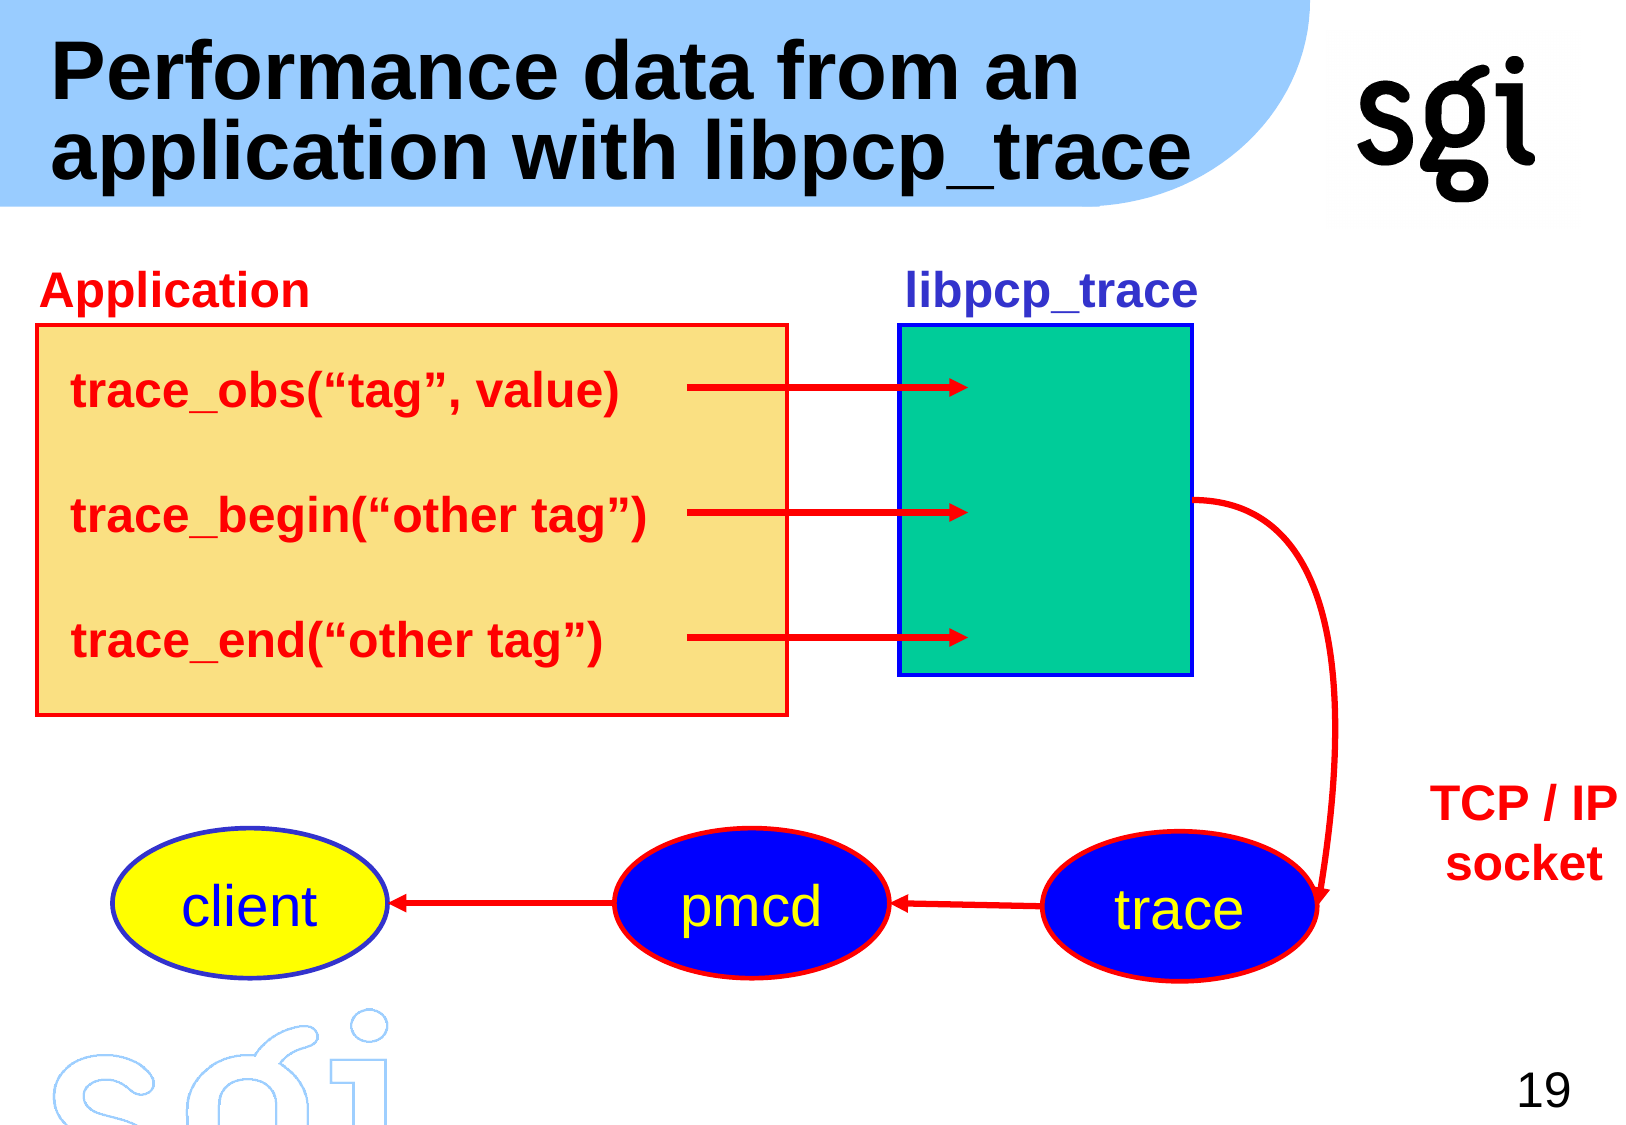

# Performance data from an application with libpcp_trace
Application
libpcp_trace
trace_obs(“tag”, value)
trace_begin(“other tag”)
trace_end(“other tag”)
TCP / IP
socket
client
pmcd
trace